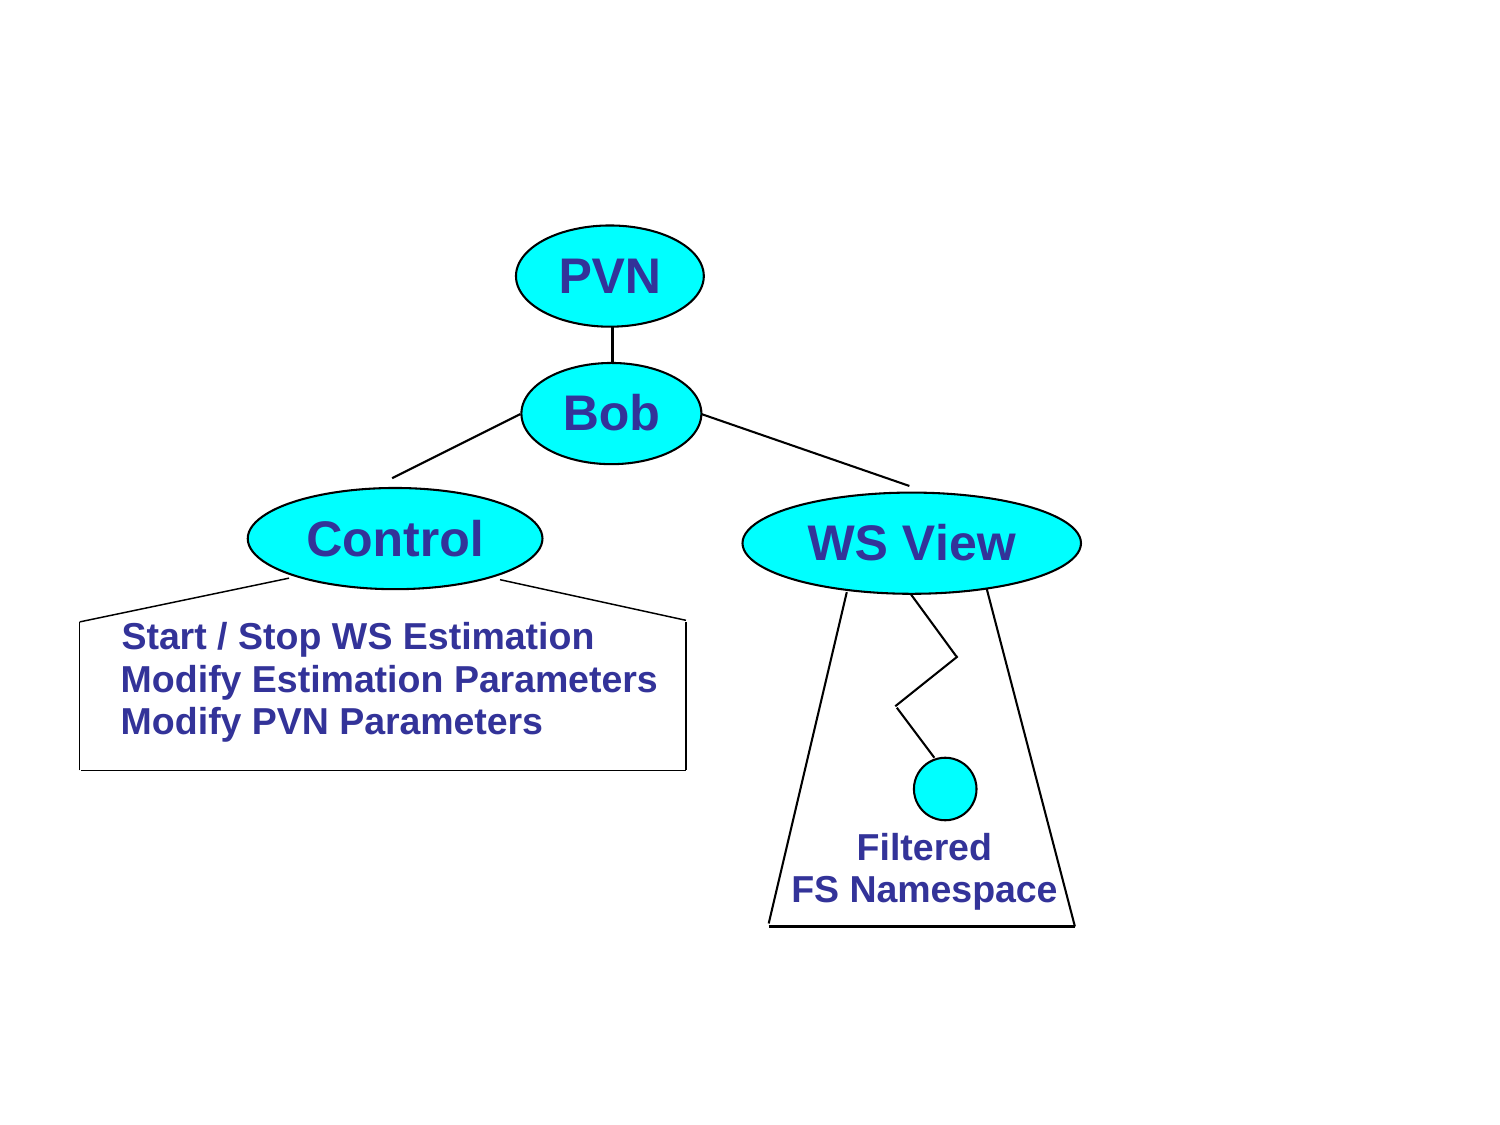

PVN
Bob
Control
WS View
 Start / Stop WS Estimation
 Modify Estimation Parameters
 Modify PVN Parameters
Filtered
FS Namespace